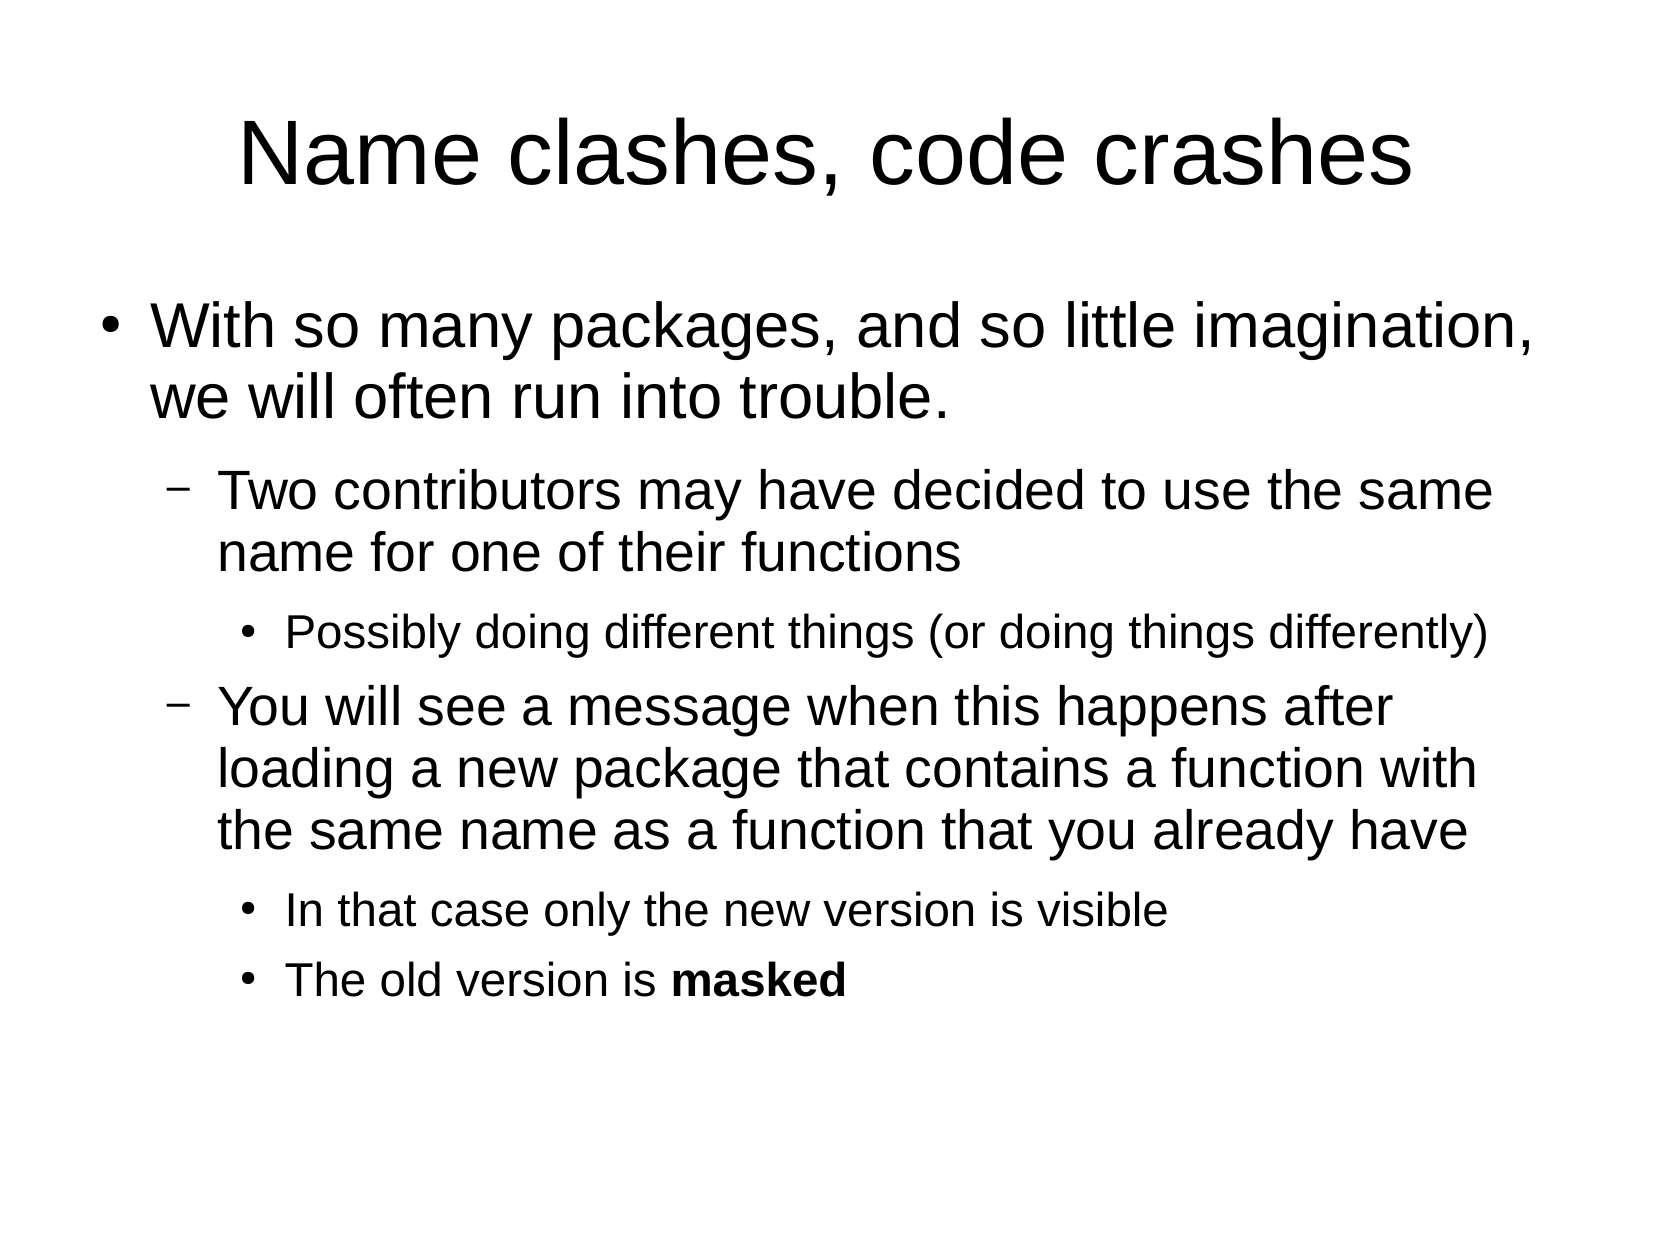

# Name clashes, code crashes
With so many packages, and so little imagination, we will often run into trouble.
Two contributors may have decided to use the same name for one of their functions
Possibly doing different things (or doing things differently)
You will see a message when this happens after loading a new package that contains a function with the same name as a function that you already have
In that case only the new version is visible
The old version is masked